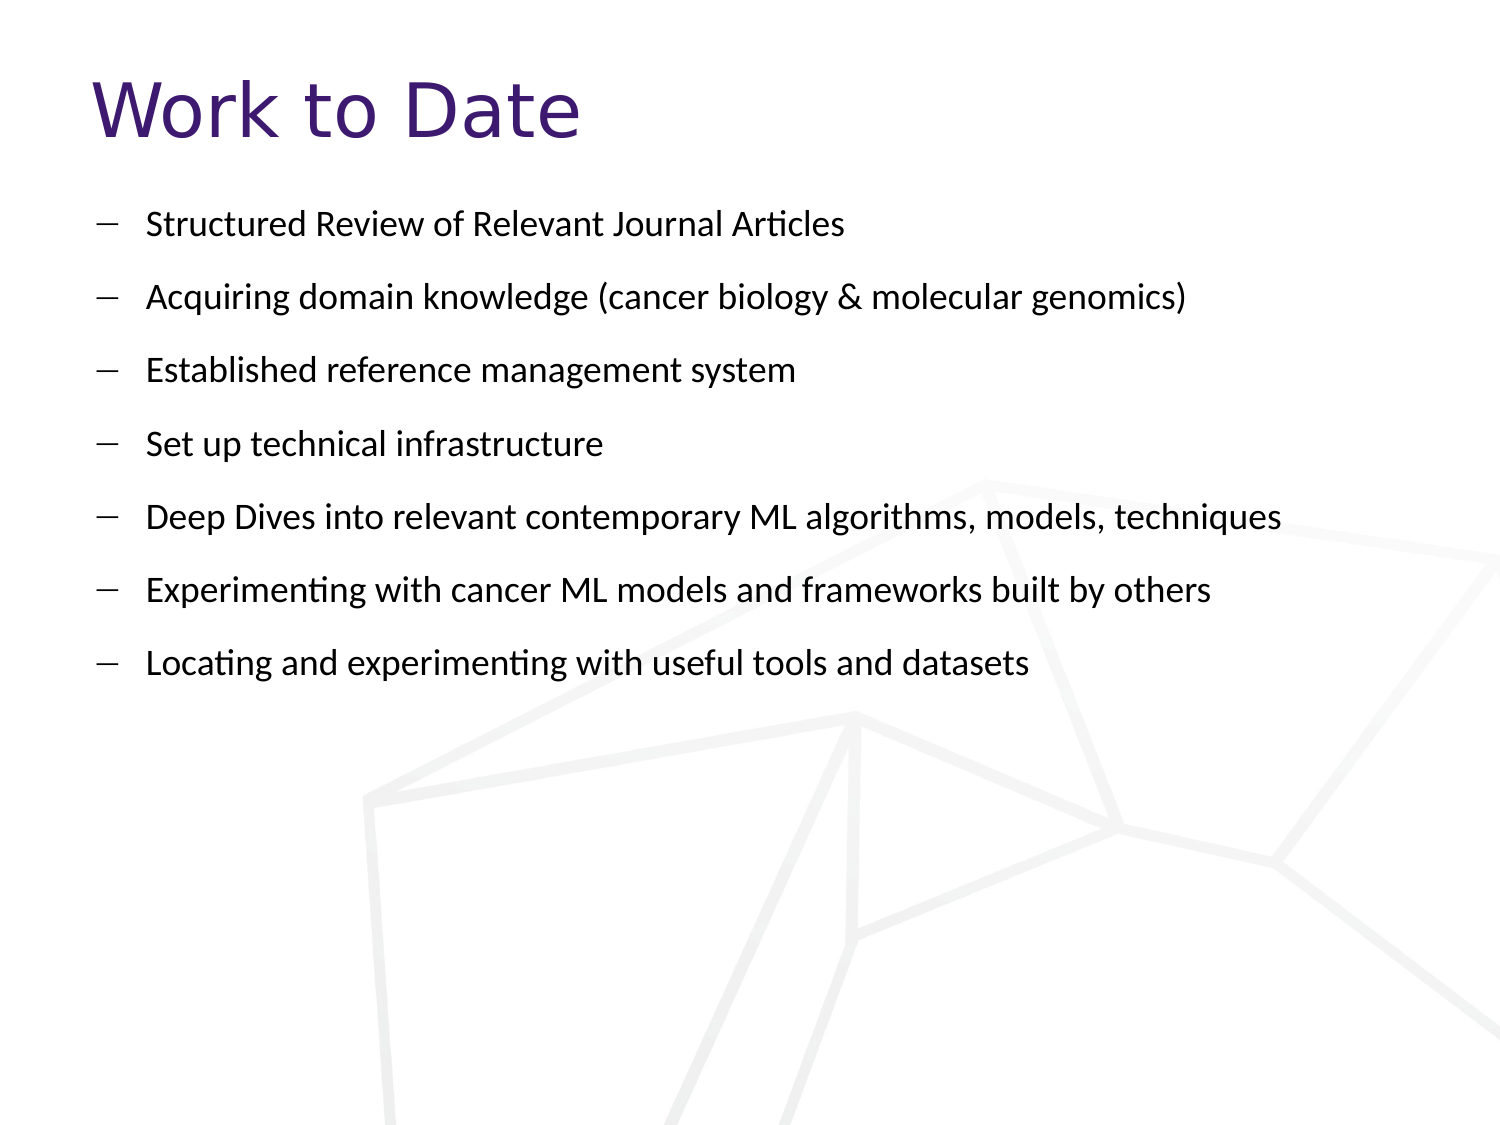

# Work to Date
Structured Review of Relevant Journal Articles
Acquiring domain knowledge (cancer biology & molecular genomics)
Established reference management system
Set up technical infrastructure
Deep Dives into relevant contemporary ML algorithms, models, techniques
Experimenting with cancer ML models and frameworks built by others
Locating and experimenting with useful tools and datasets